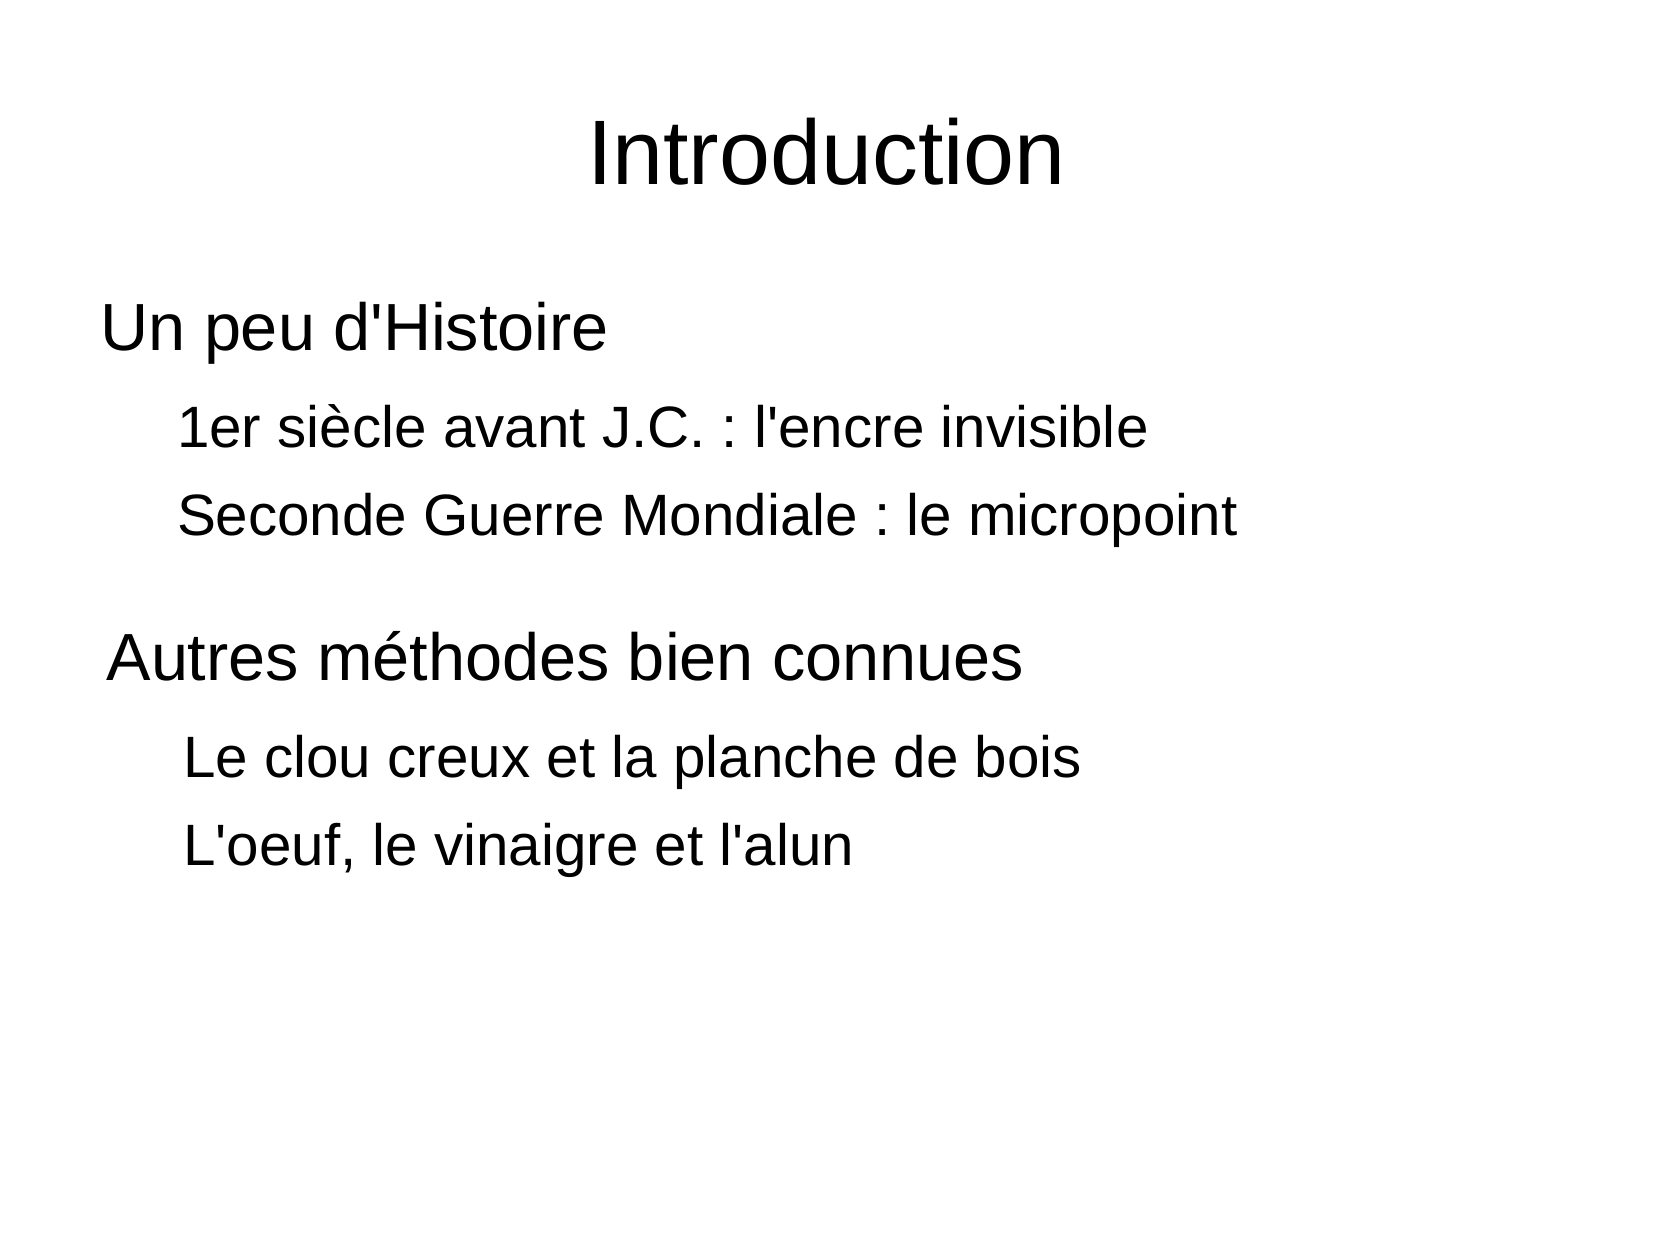

# Introduction
Un peu d'Histoire
1er siècle avant J.C. : l'encre invisible
Seconde Guerre Mondiale : le micropoint
Autres méthodes bien connues
Le clou creux et la planche de bois
L'oeuf, le vinaigre et l'alun